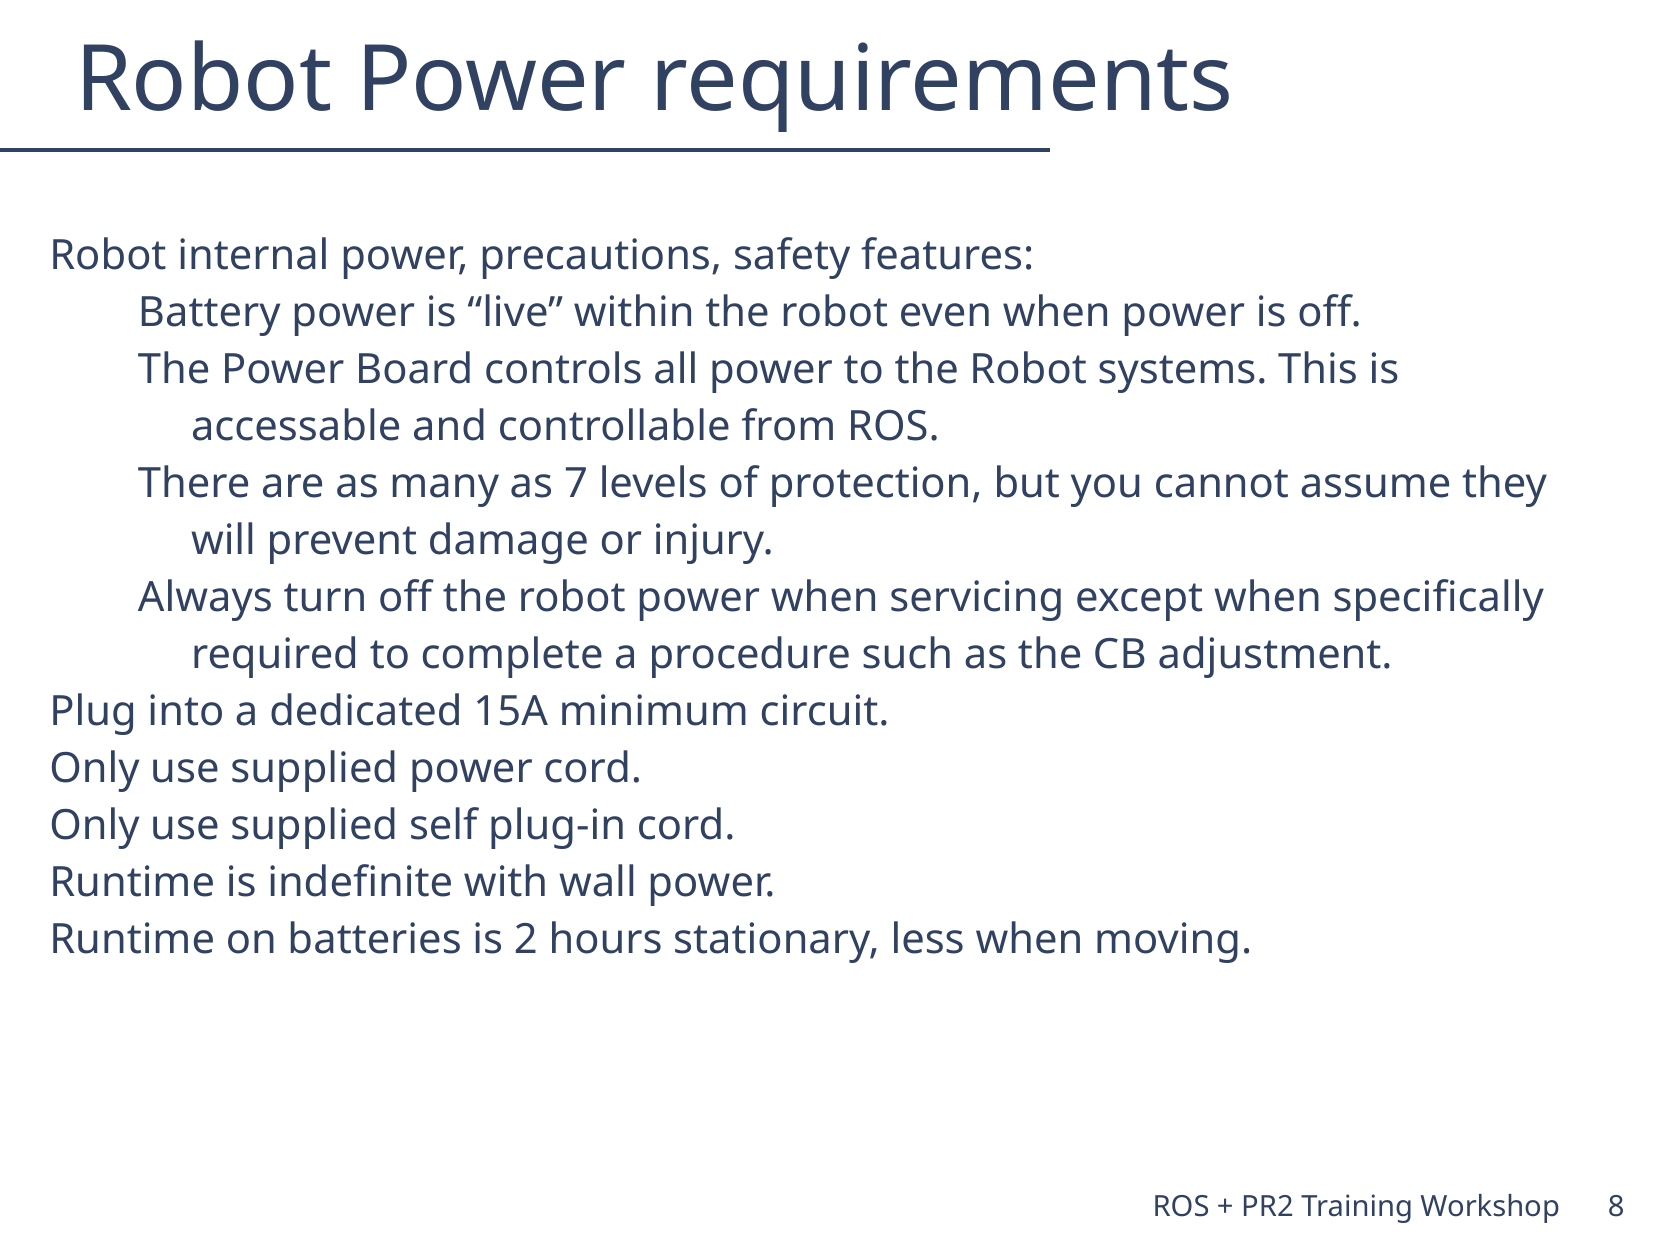

# Robot Power requirements
Robot internal power, precautions, safety features:
Battery power is “live” within the robot even when power is off.
The Power Board controls all power to the Robot systems. This is accessable and controllable from ROS.
There are as many as 7 levels of protection, but you cannot assume they will prevent damage or injury.
Always turn off the robot power when servicing except when specifically required to complete a procedure such as the CB adjustment.
Plug into a dedicated 15A minimum circuit.
Only use supplied power cord.
Only use supplied self plug-in cord.
Runtime is indefinite with wall power.
Runtime on batteries is 2 hours stationary, less when moving.